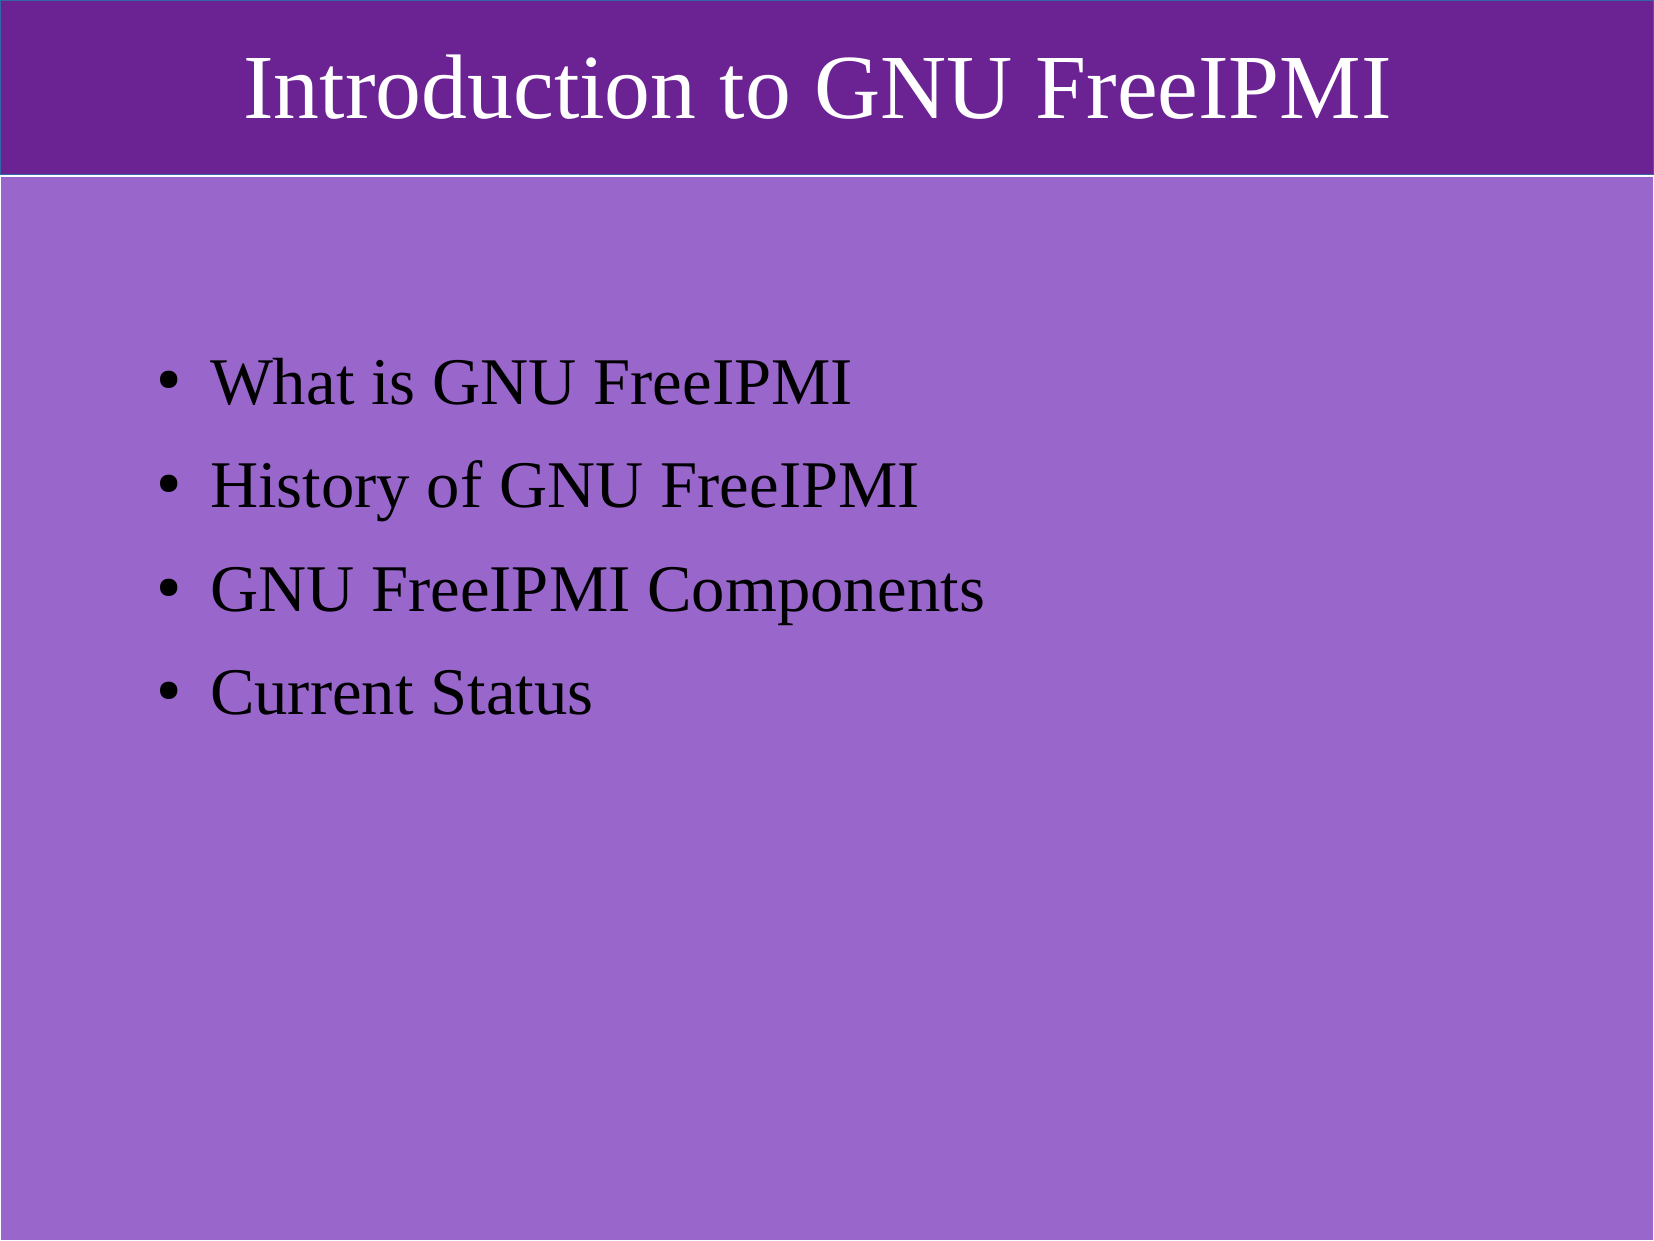

# Introduction to GNU FreeIPMI
What is GNU FreeIPMI
History of GNU FreeIPMI
GNU FreeIPMI Components
Current Status